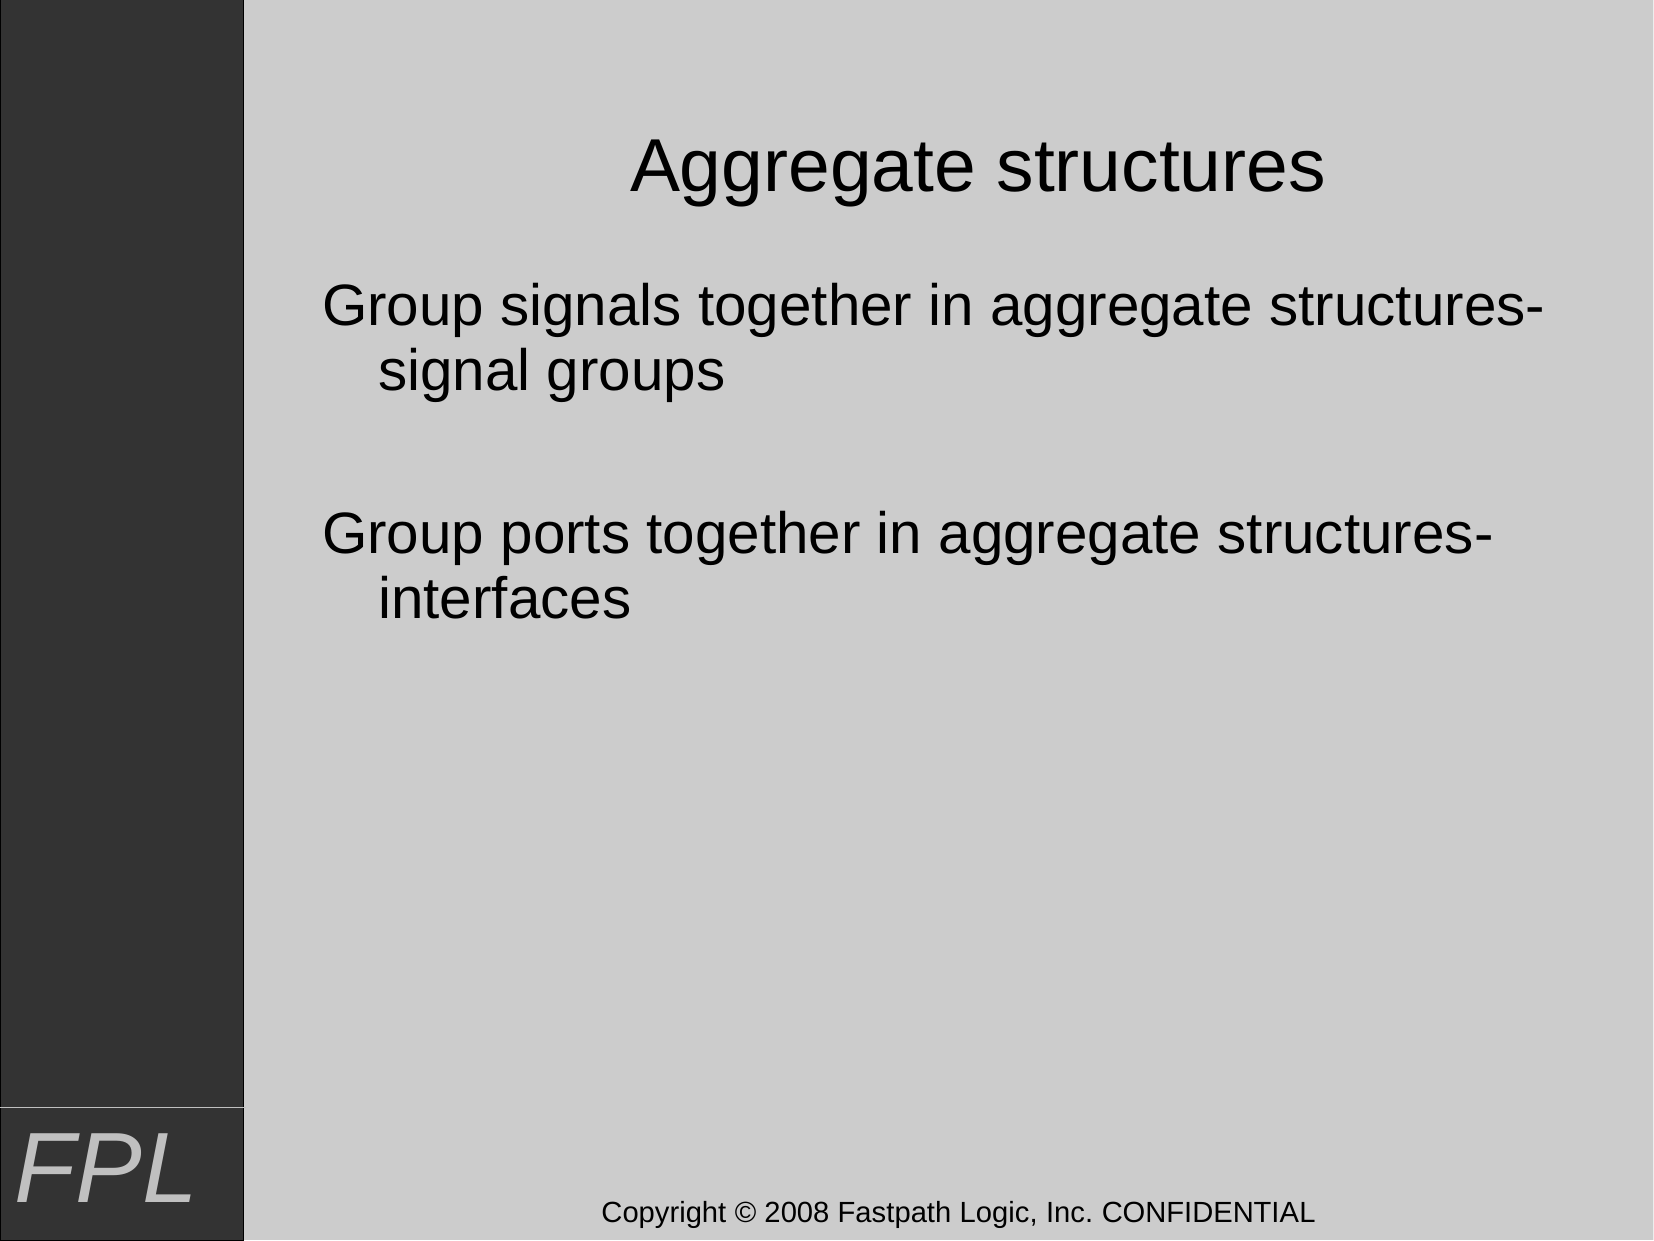

# Aggregate structures
Group signals together in aggregate structures-signal groups
Group ports together in aggregate structures-interfaces